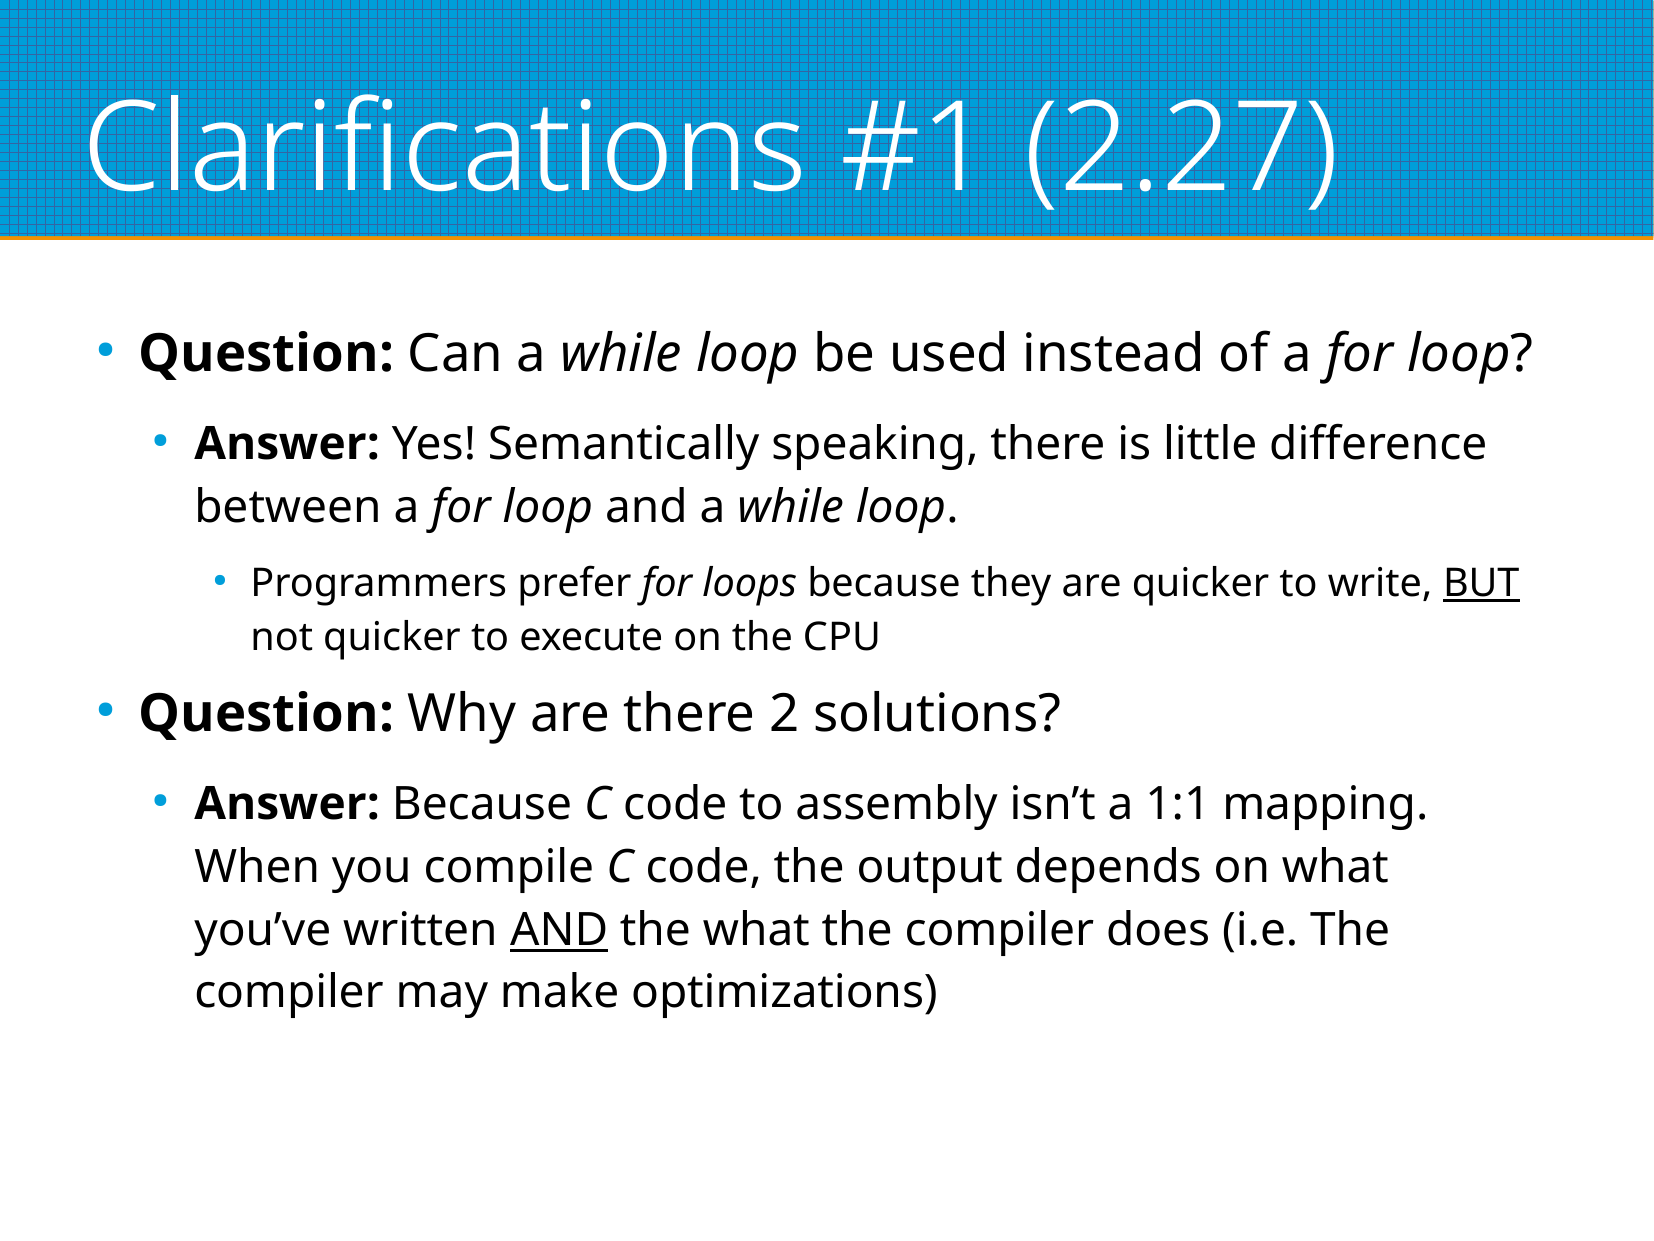

# Clarifications #1 (2.27)
Question: Can a while loop be used instead of a for loop?
Answer: Yes! Semantically speaking, there is little difference between a for loop and a while loop.
Programmers prefer for loops because they are quicker to write, BUT not quicker to execute on the CPU
Question: Why are there 2 solutions?
Answer: Because C code to assembly isn’t a 1:1 mapping. When you compile C code, the output depends on what you’ve written AND the what the compiler does (i.e. The compiler may make optimizations)